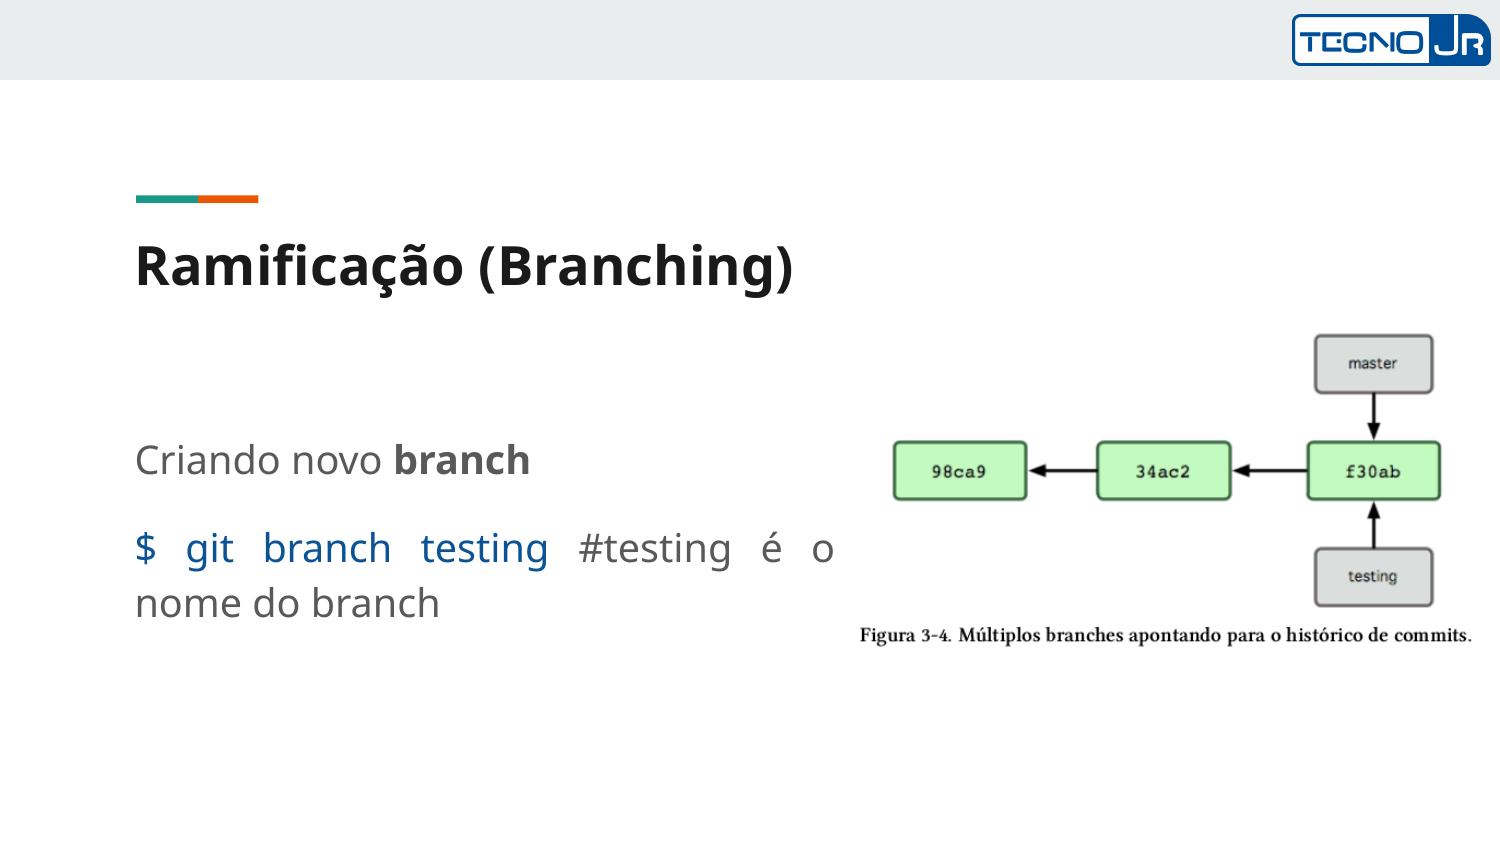

# Ramificação (Branching)
Criando novo branch
$ git branch testing #testing é o nome do branch